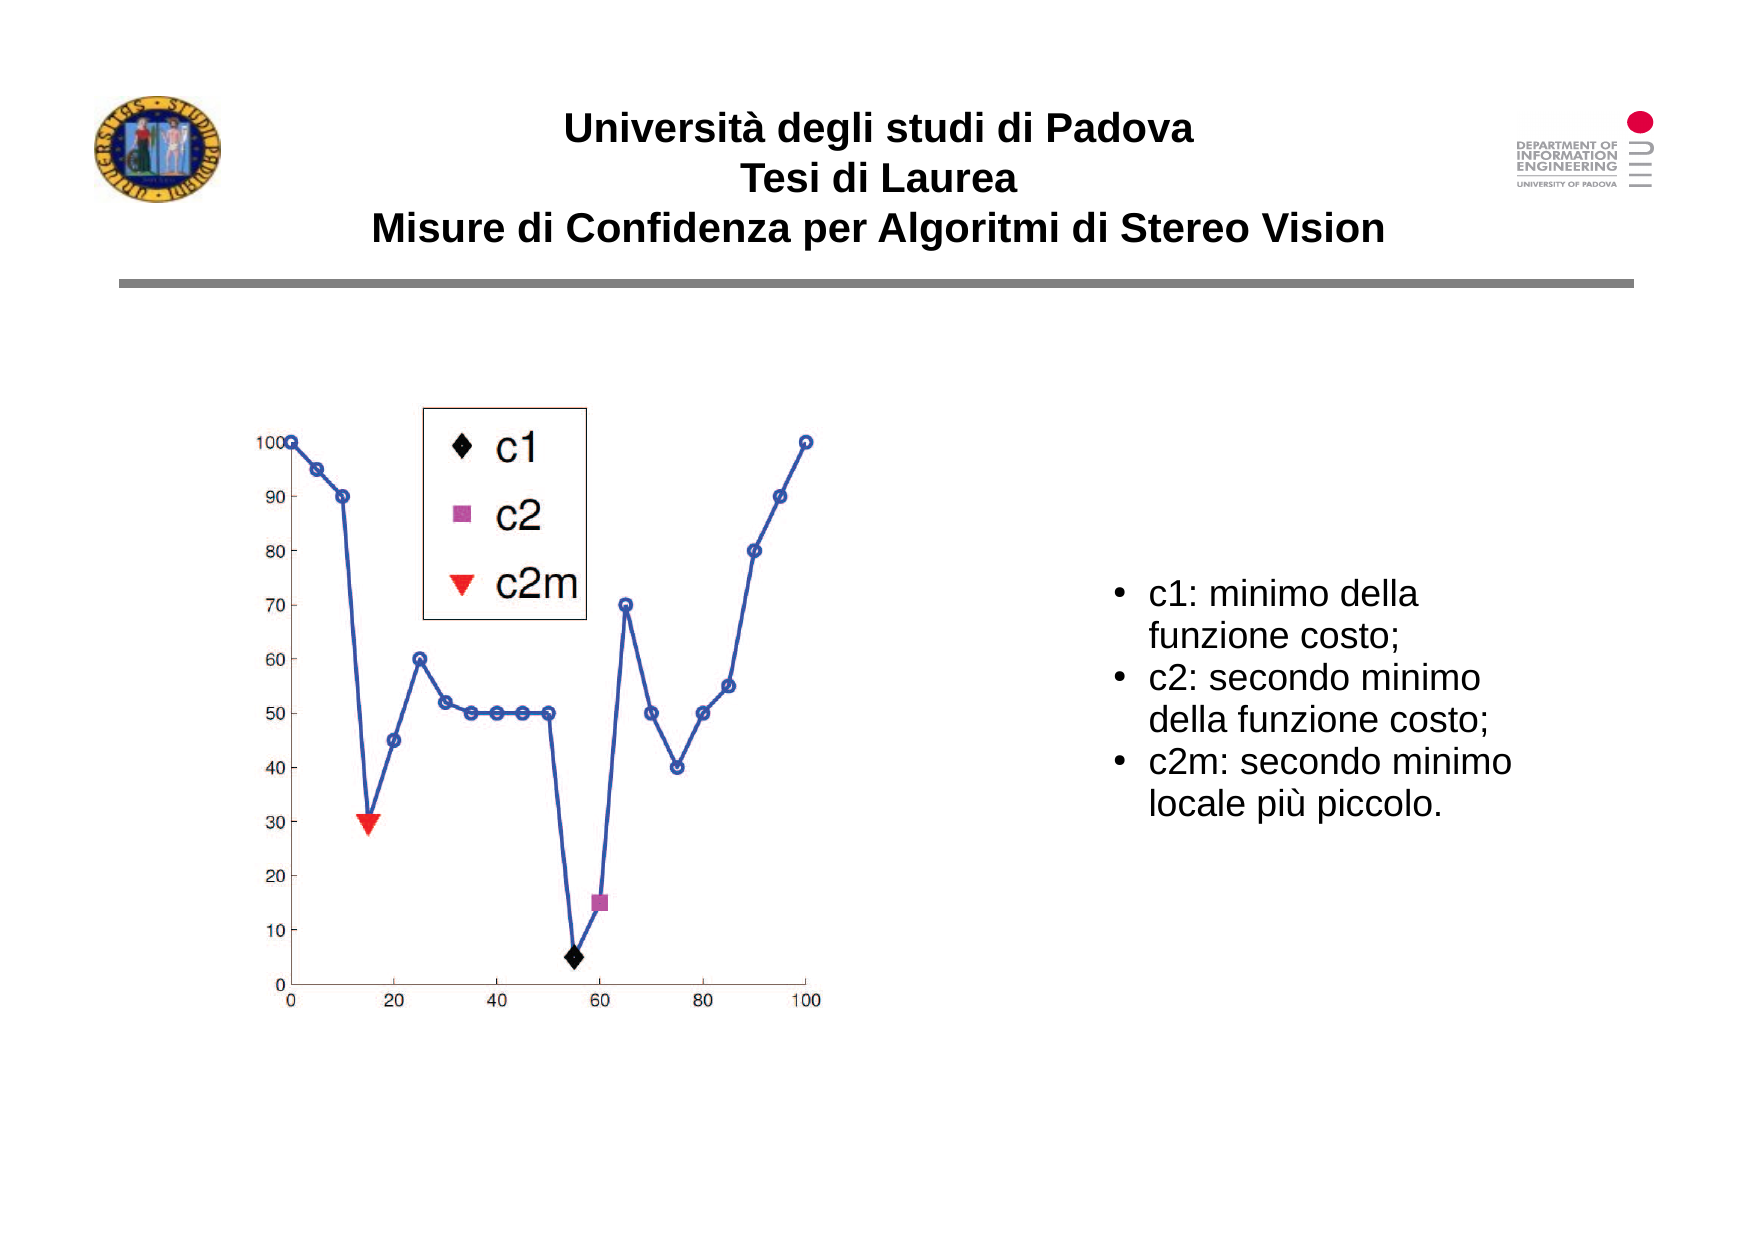

Università degli studi di Padova
Tesi di Laurea
Misure di Confidenza per Algoritmi di Stereo Vision
c1: minimo della funzione costo;
c2: secondo minimo della funzione costo;
c2m: secondo minimo locale più piccolo.